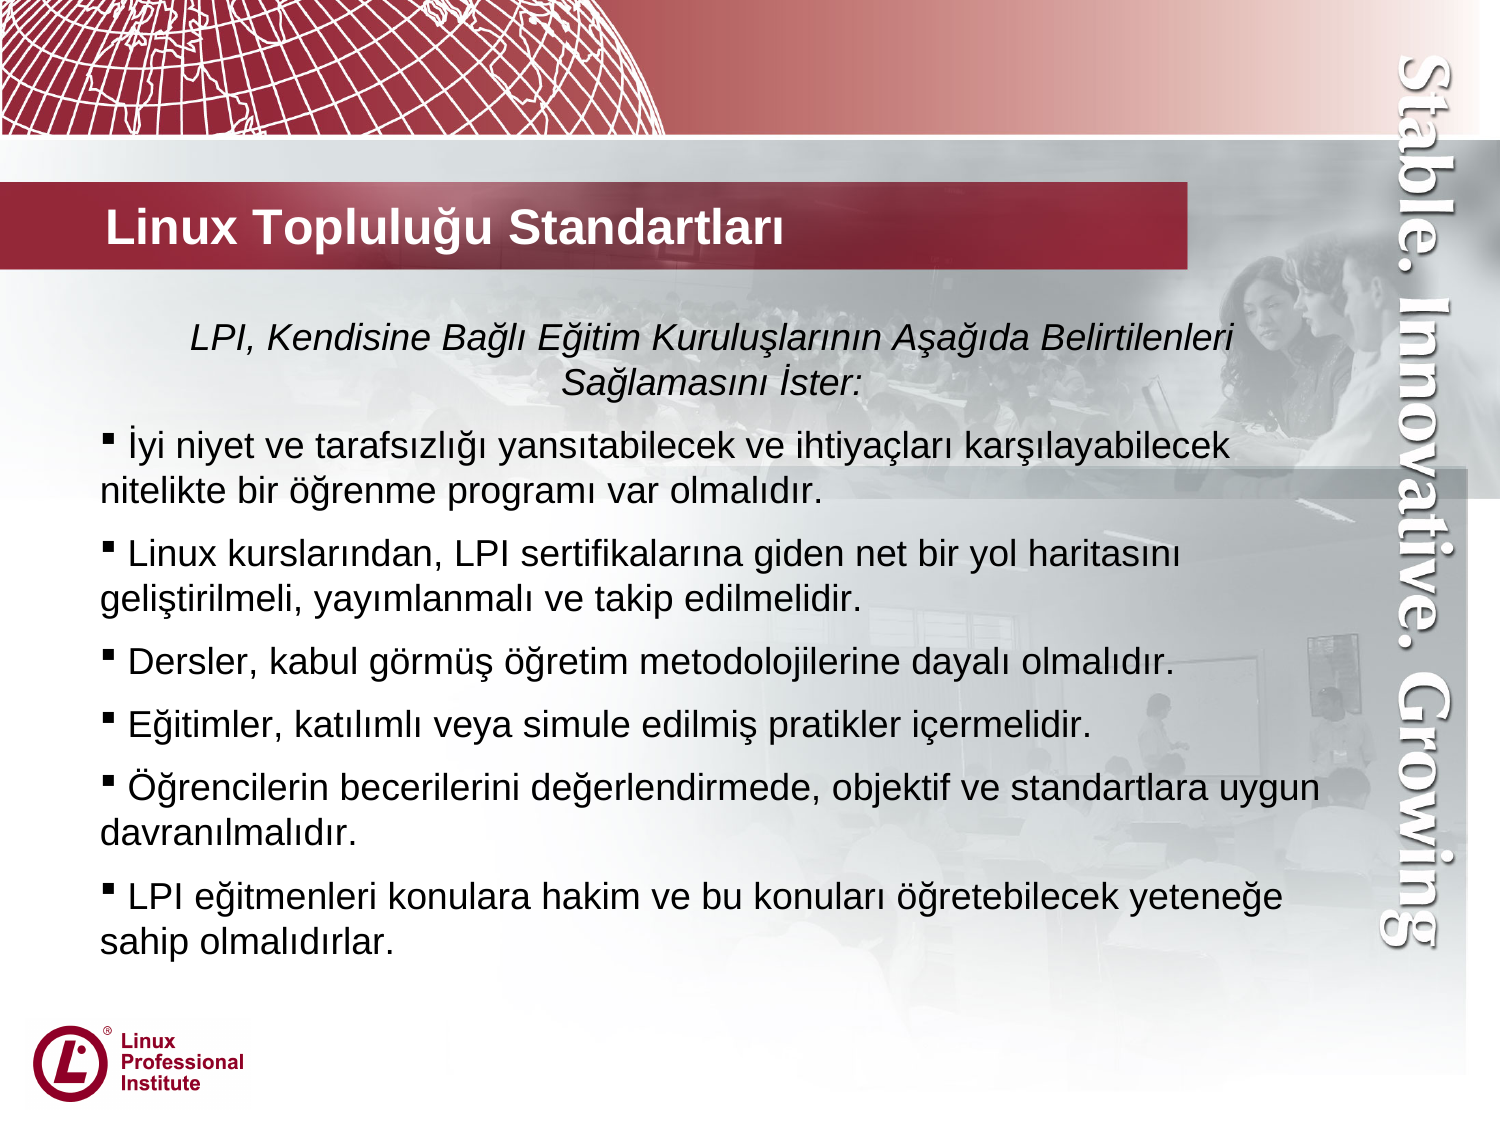

Linux Topluluğu Standartları
LPI, Kendisine Bağlı Eğitim Kuruluşlarının Aşağıda Belirtilenleri Sağlamasını İster:
 İyi niyet ve tarafsızlığı yansıtabilecek ve ihtiyaçları karşılayabilecek nitelikte bir öğrenme programı var olmalıdır.
 Linux kurslarından, LPI sertifikalarına giden net bir yol haritasını geliştirilmeli, yayımlanmalı ve takip edilmelidir.
 Dersler, kabul görmüş öğretim metodolojilerine dayalı olmalıdır.
 Eğitimler, katılımlı veya simule edilmiş pratikler içermelidir.
 Öğrencilerin becerilerini değerlendirmede, objektif ve standartlara uygun davranılmalıdır.
 LPI eğitmenleri konulara hakim ve bu konuları öğretebilecek yeteneğe sahip olmalıdırlar.